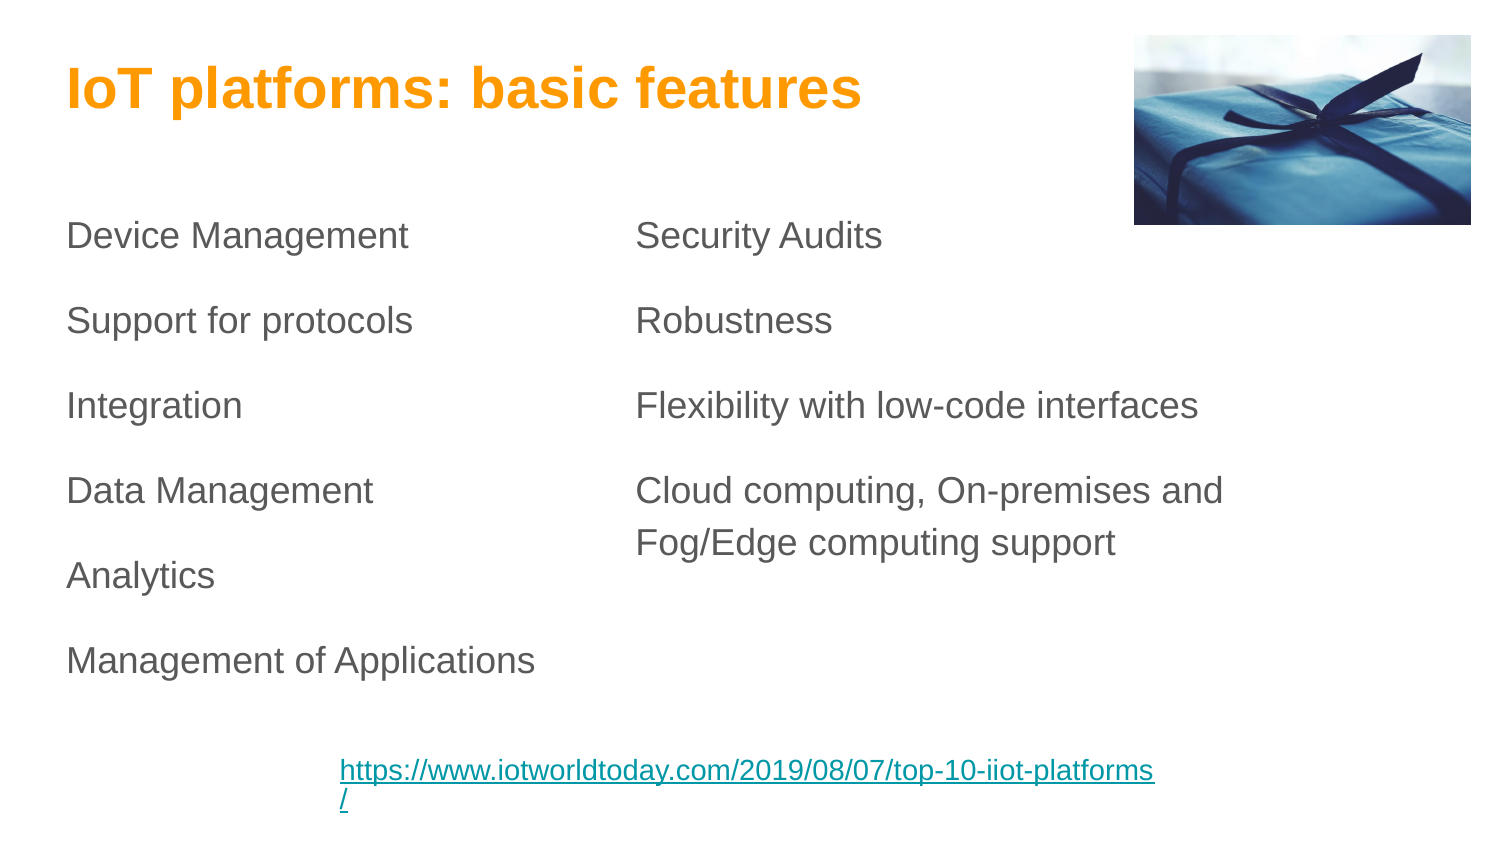

# IoT platforms: basic features
Device Management
Support for protocols
Integration
Data Management
Analytics
Management of Applications
Security Audits
Robustness
Flexibility with low-code interfaces
Cloud computing, On-premises and Fog/Edge computing support
https://www.iotworldtoday.com/2019/08/07/top-10-iiot-platforms/